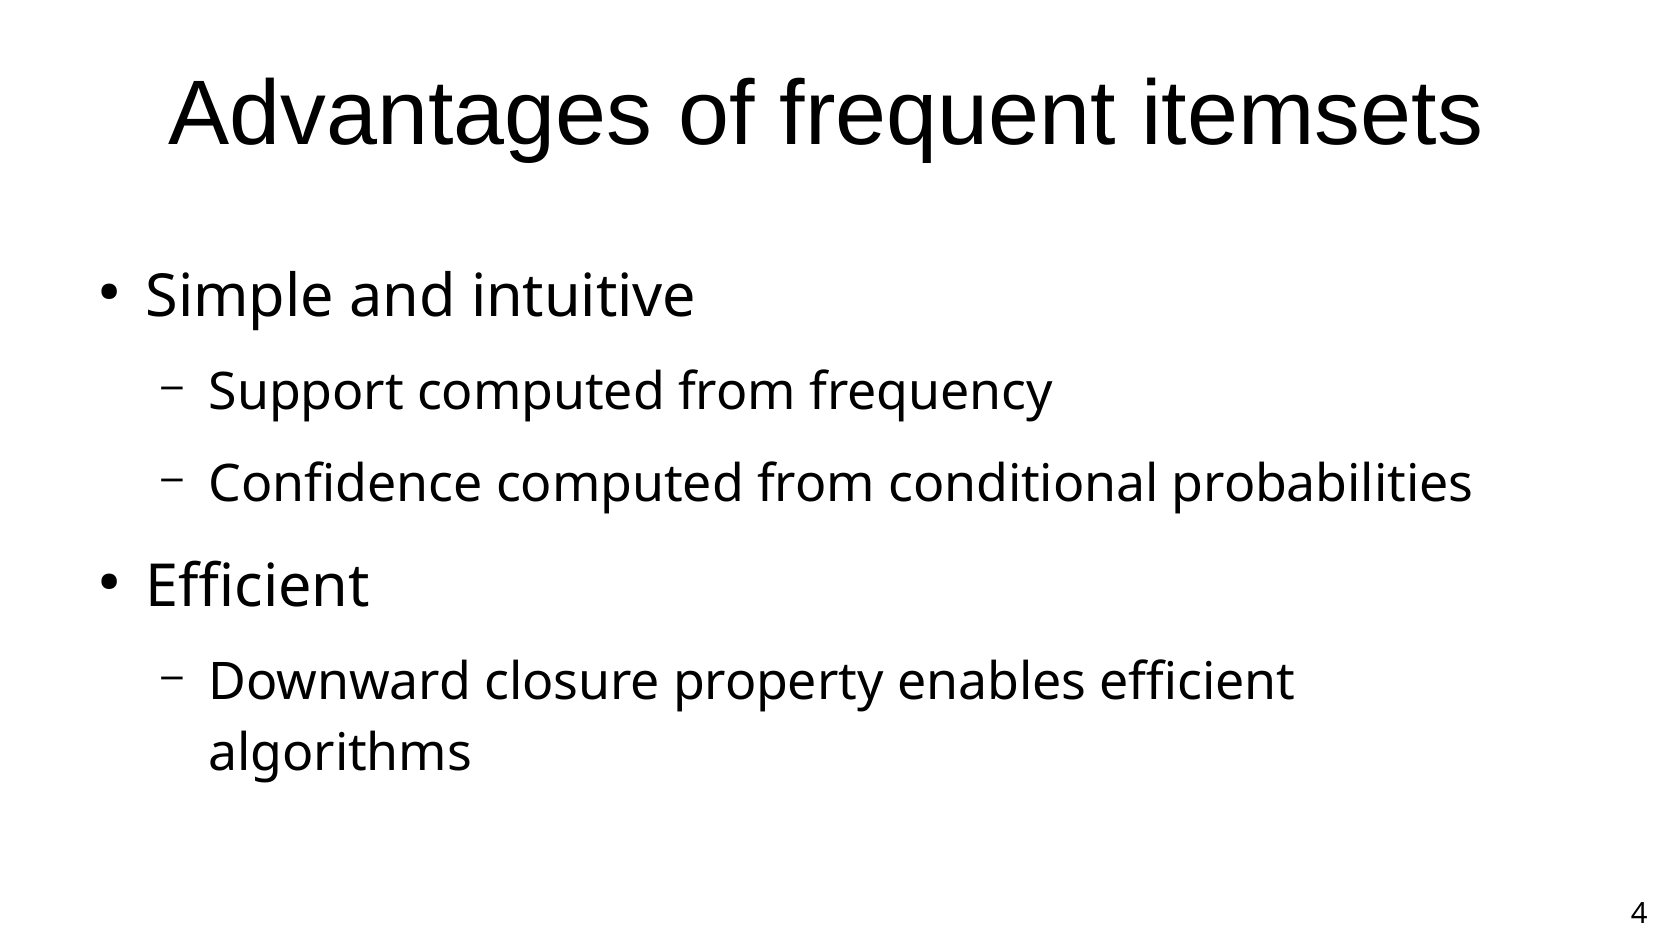

# Advantages of frequent itemsets
Simple and intuitive
Support computed from frequency
Confidence computed from conditional probabilities
Efficient
Downward closure property enables efficient algorithms
4